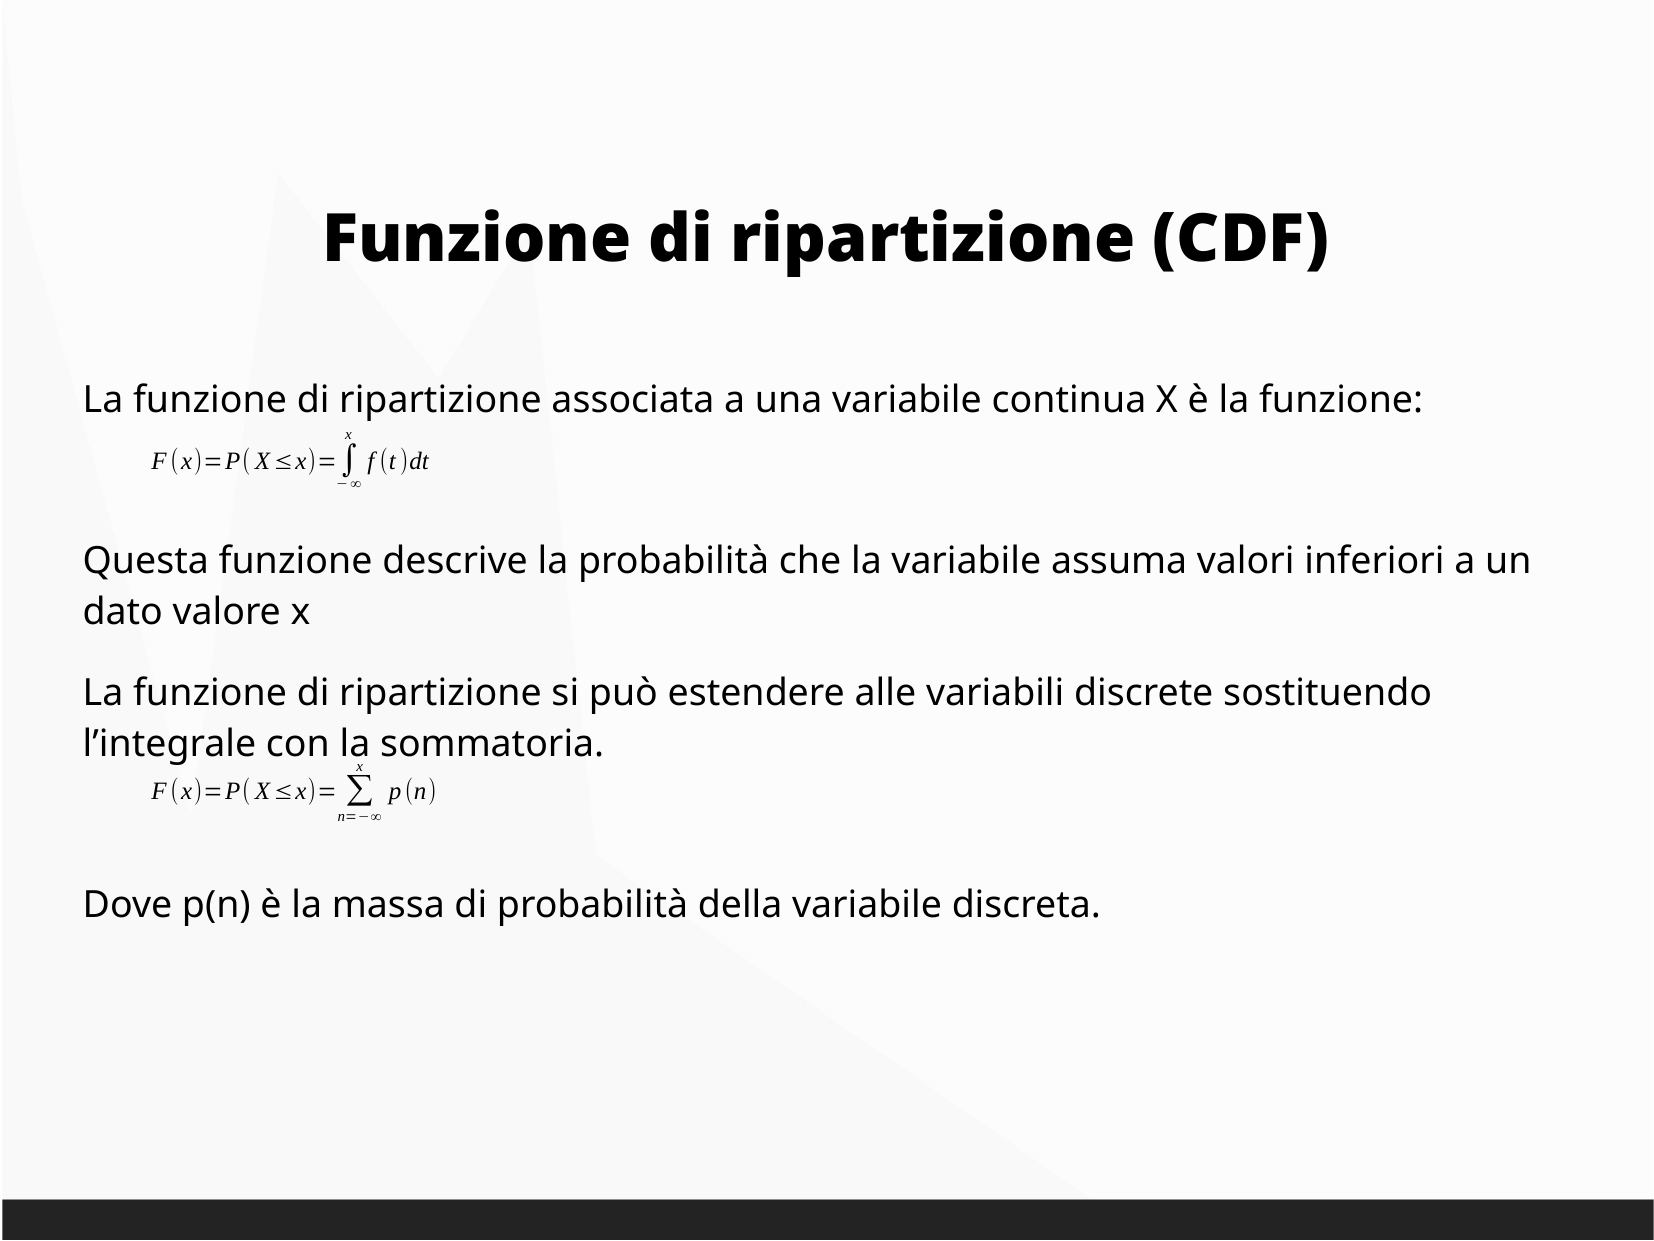

# Funzione di ripartizione (CDF)
La funzione di ripartizione associata a una variabile continua X è la funzione:
Questa funzione descrive la probabilità che la variabile assuma valori inferiori a un dato valore x
La funzione di ripartizione si può estendere alle variabili discrete sostituendo l’integrale con la sommatoria.
Dove p(n) è la massa di probabilità della variabile discreta.